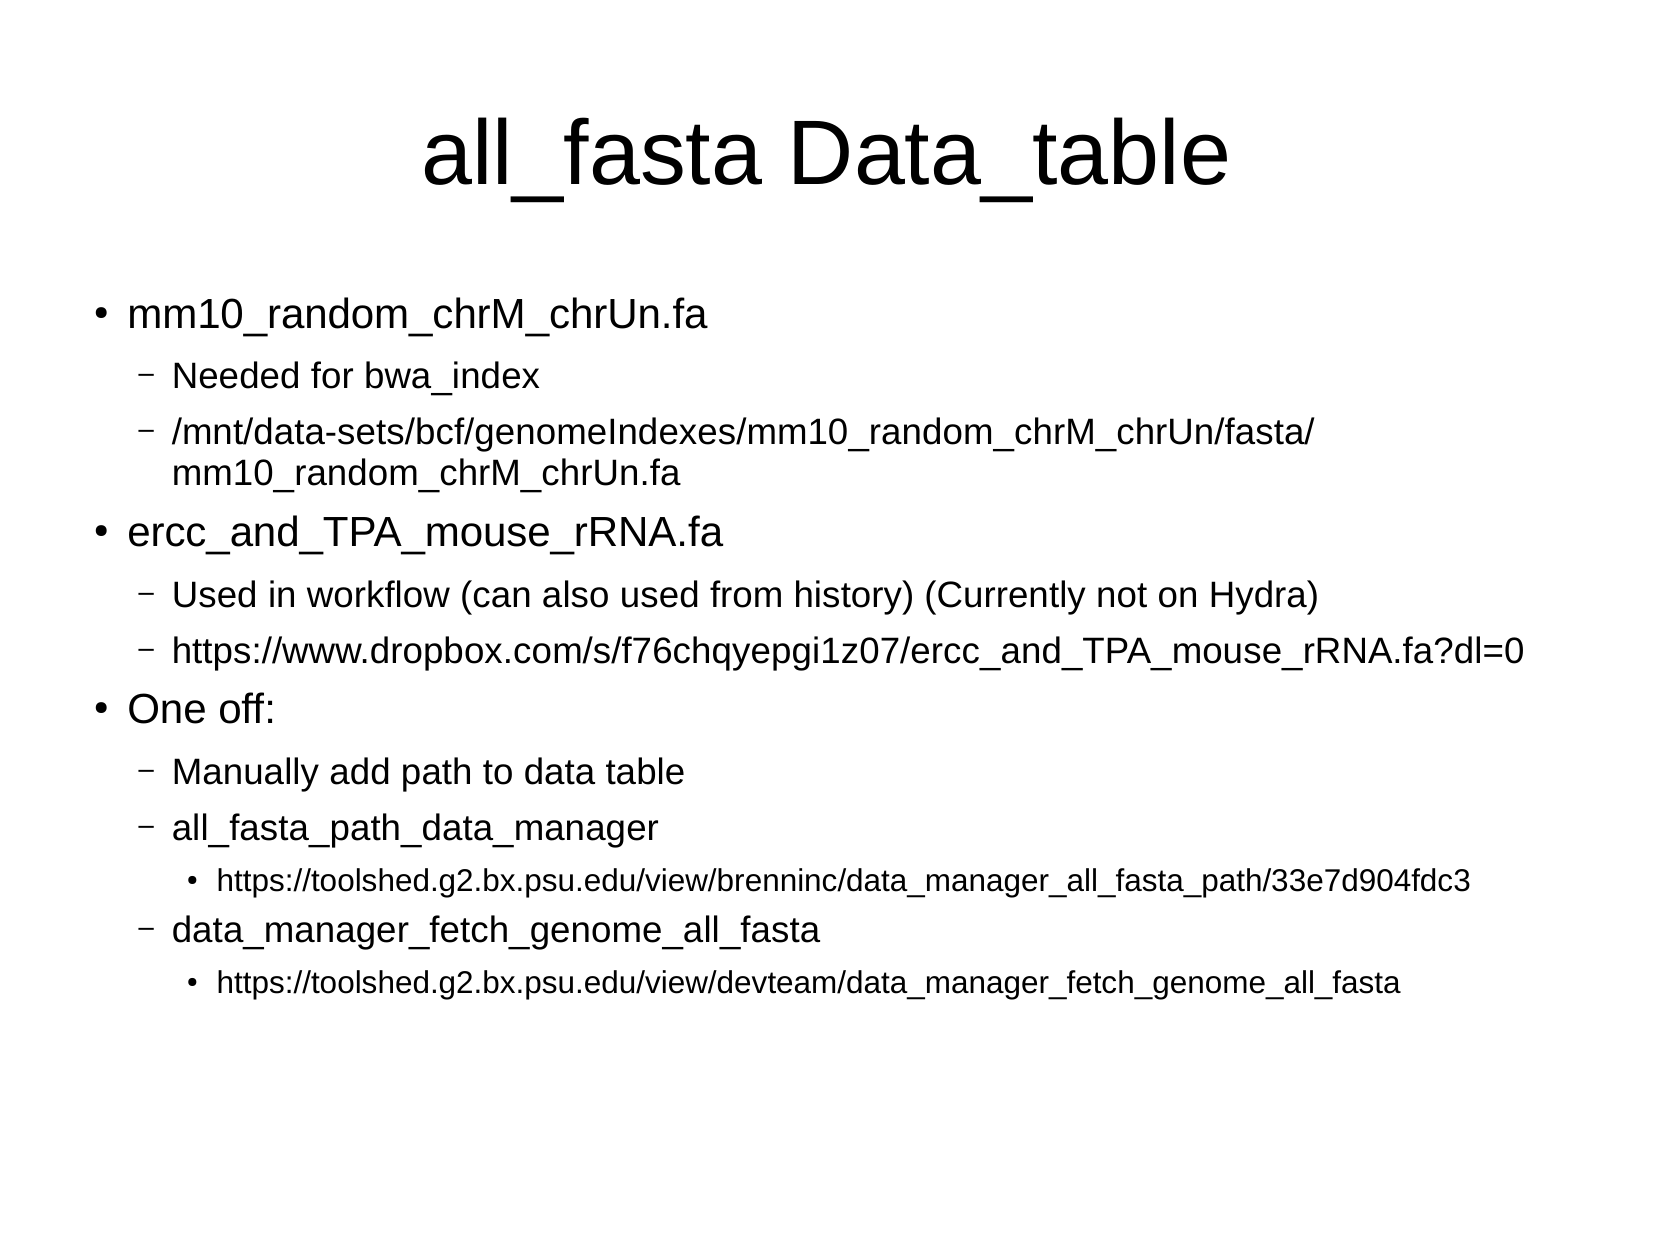

# all_fasta Data_table
mm10_random_chrM_chrUn.fa
Needed for bwa_index
/mnt/data-sets/bcf/genomeIndexes/mm10_random_chrM_chrUn/fasta/mm10_random_chrM_chrUn.fa
ercc_and_TPA_mouse_rRNA.fa
Used in workflow (can also used from history) (Currently not on Hydra)
https://www.dropbox.com/s/f76chqyepgi1z07/ercc_and_TPA_mouse_rRNA.fa?dl=0
One off:
Manually add path to data table
all_fasta_path_data_manager
https://toolshed.g2.bx.psu.edu/view/brenninc/data_manager_all_fasta_path/33e7d904fdc3
data_manager_fetch_genome_all_fasta
https://toolshed.g2.bx.psu.edu/view/devteam/data_manager_fetch_genome_all_fasta